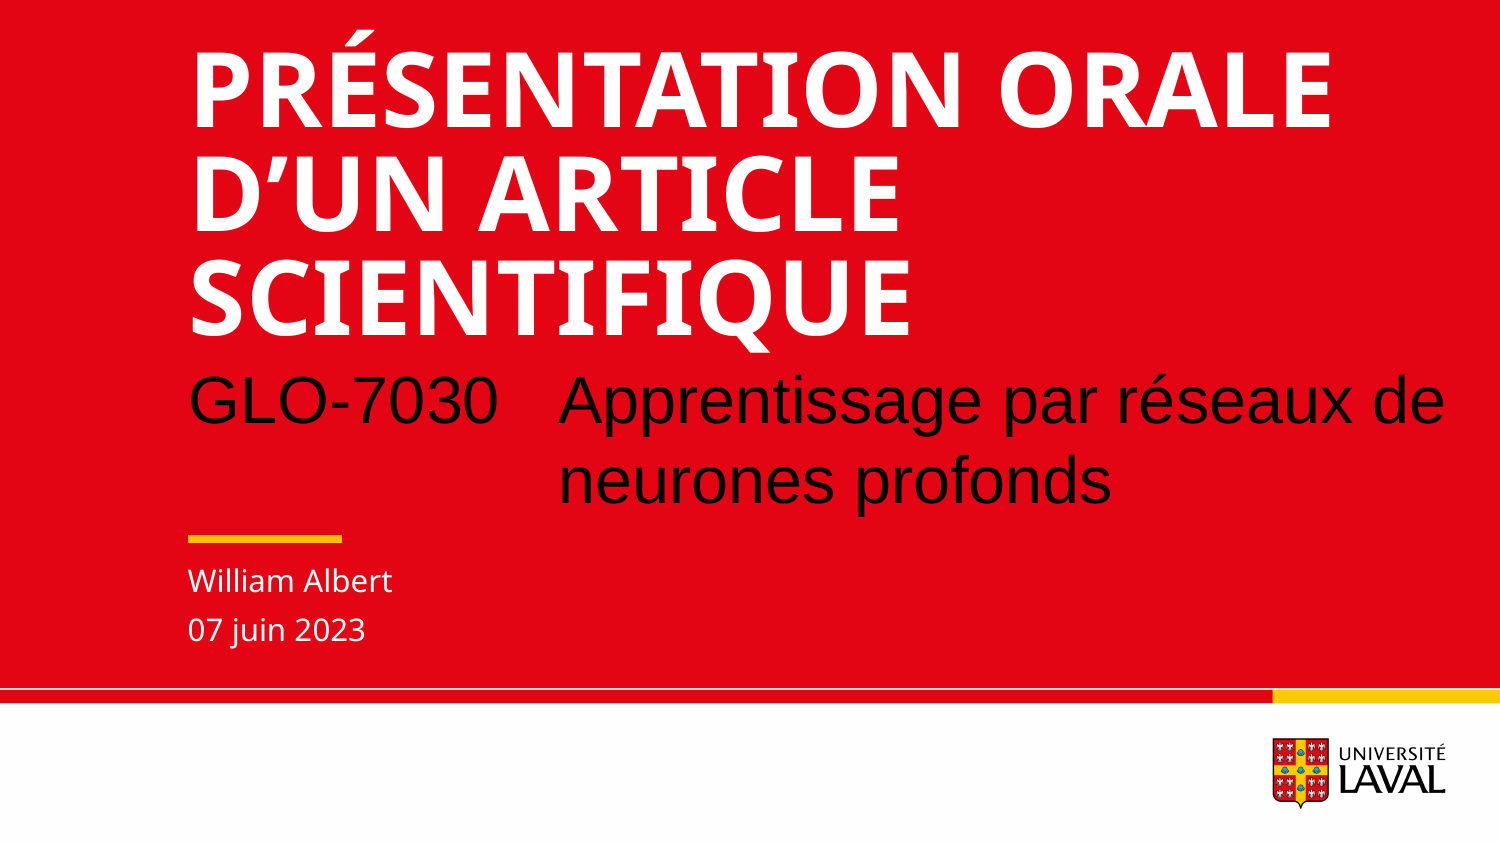

# Présentation orale d’un article scientifique
GLO-7030	Apprentissage par réseaux de 					neurones profonds
William Albert
07 juin 2023